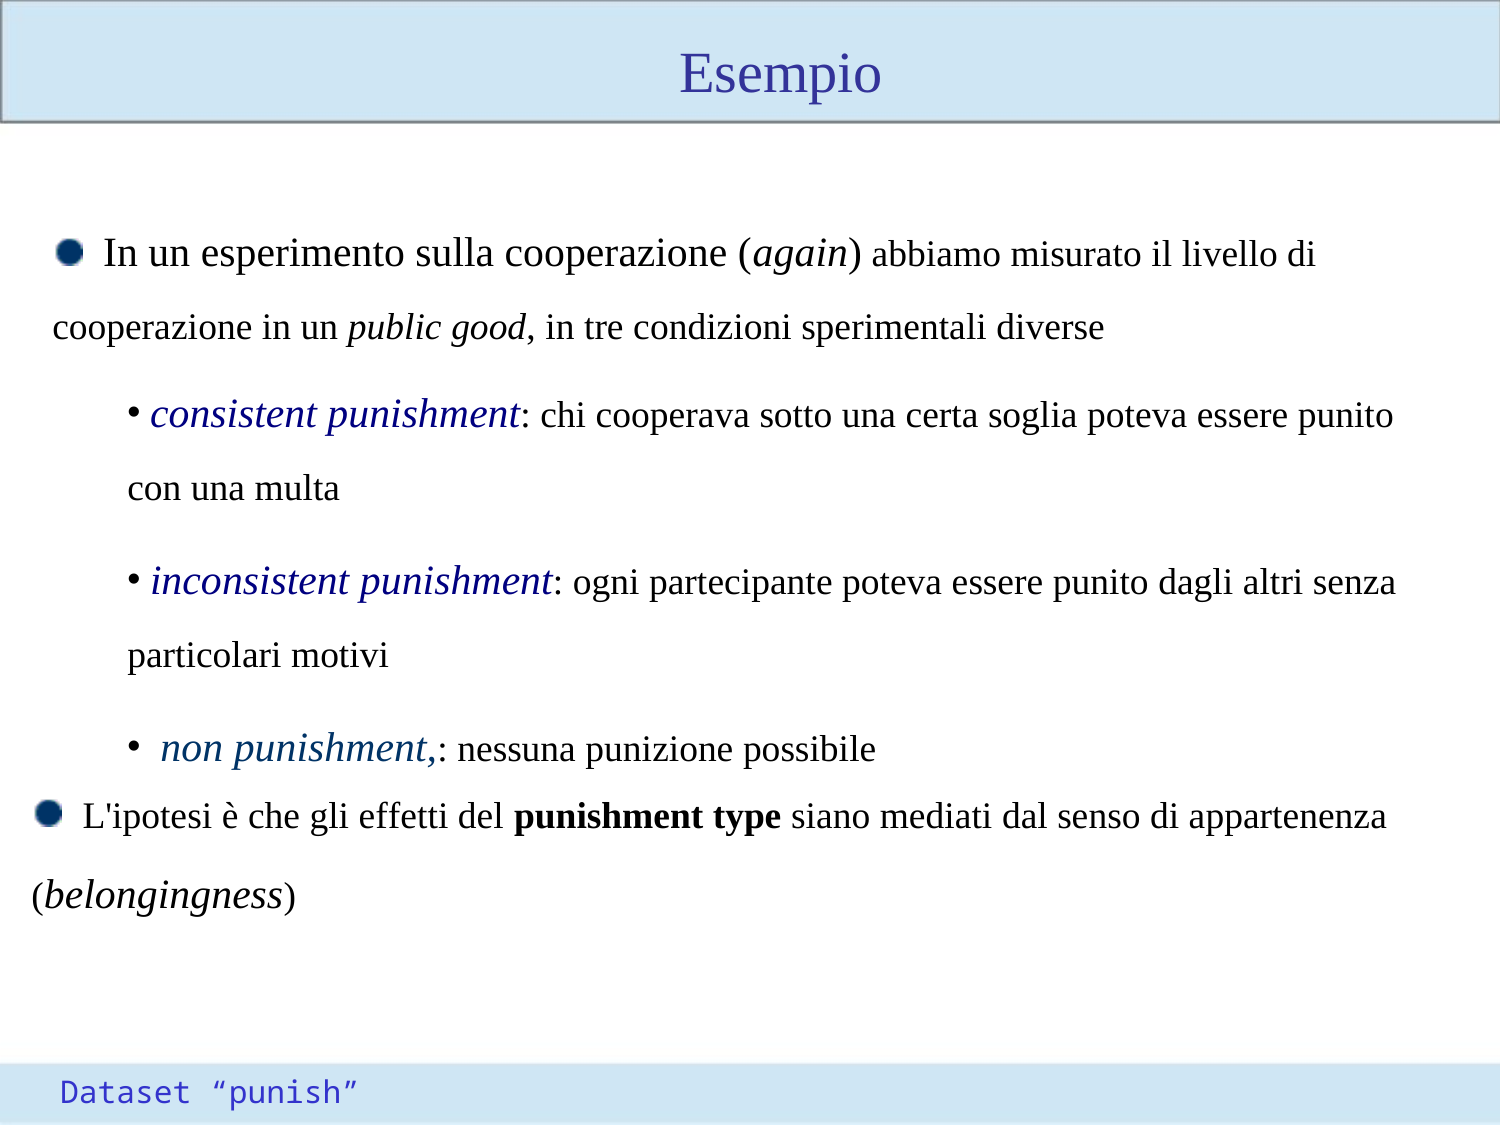

# Esempio
 In un esperimento sulla cooperazione (again) abbiamo misurato il livello di cooperazione in un public good, in tre condizioni sperimentali diverse
 consistent punishment: chi cooperava sotto una certa soglia poteva essere punito con una multa
 inconsistent punishment: ogni partecipante poteva essere punito dagli altri senza particolari motivi
 non punishment,: nessuna punizione possibile
 L'ipotesi è che gli effetti del punishment type siano mediati dal senso di appartenenza (belongingness)
Dataset “punish”